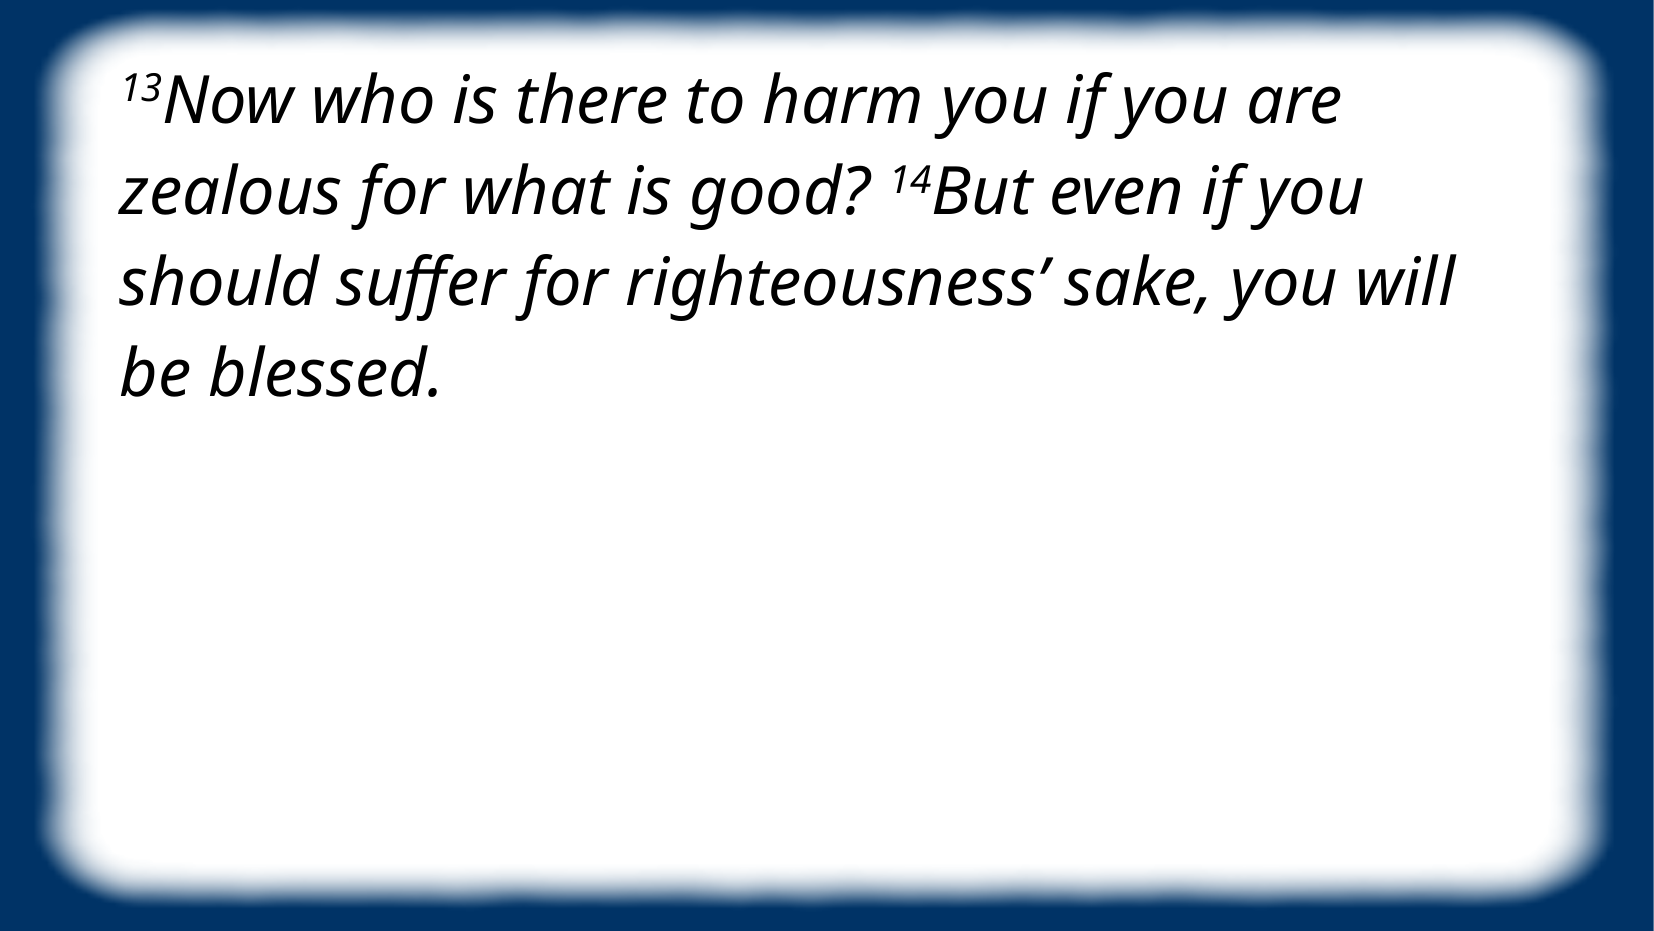

13Now who is there to harm you if you are zealous for what is good? 14But even if you should suffer for righteousness’ sake, you will be blessed.